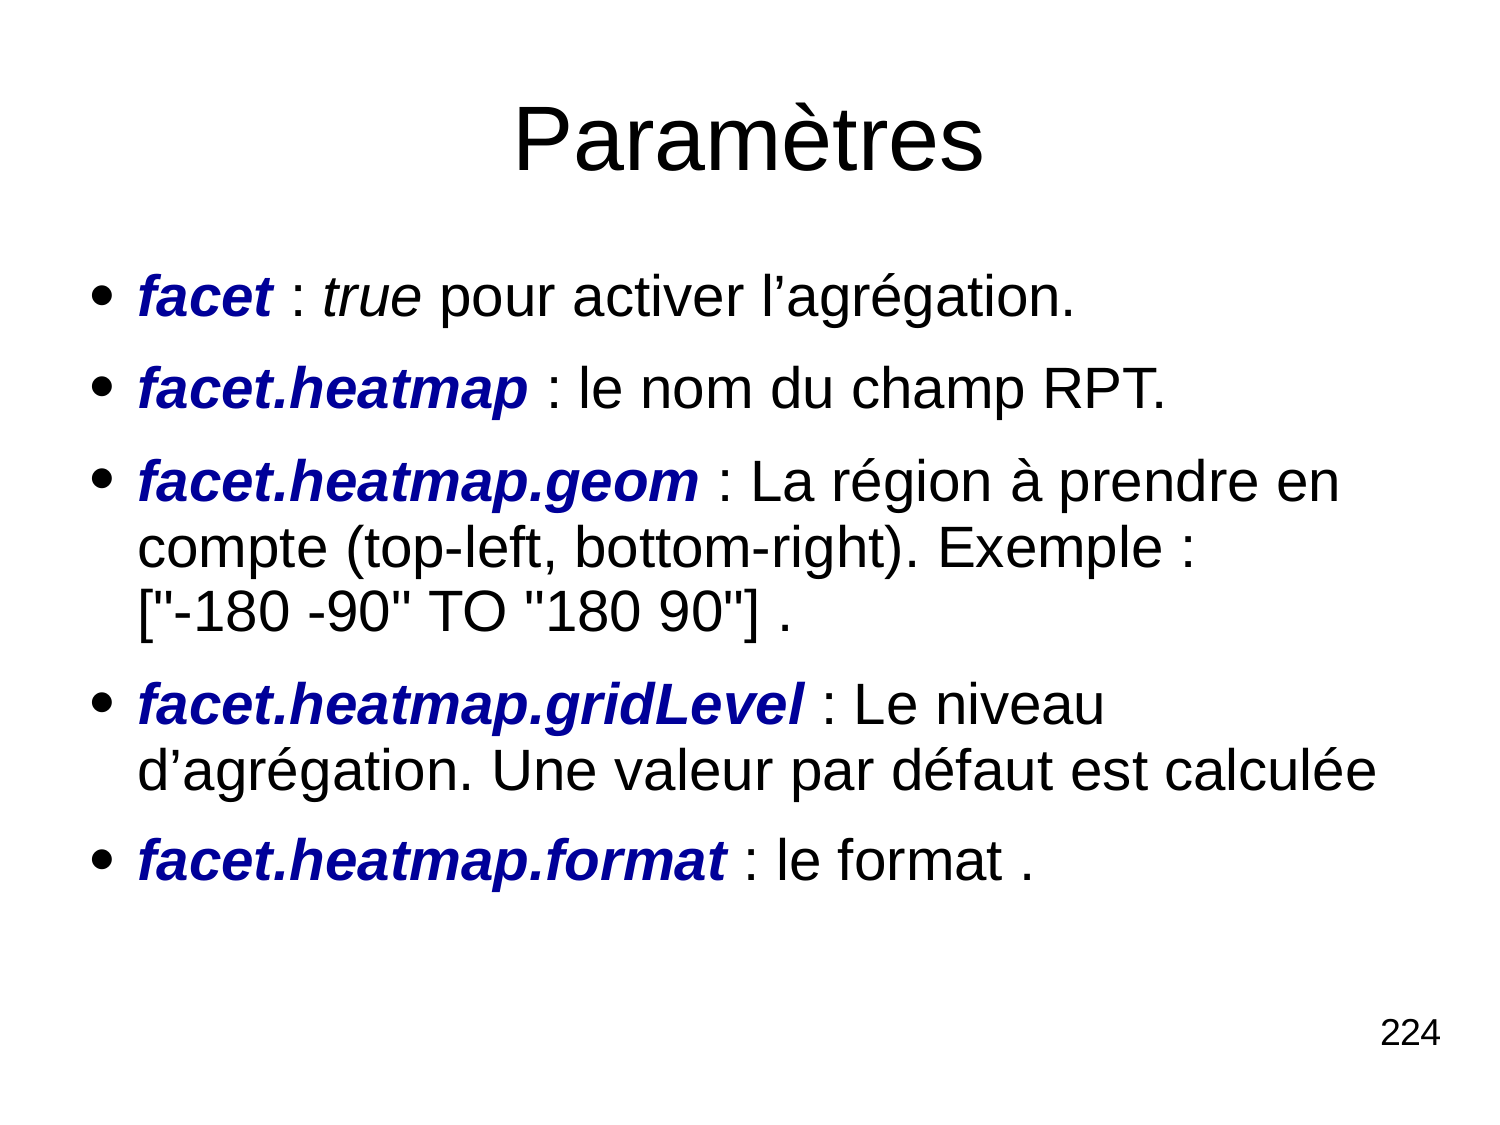

# Paramètres
facet : true pour activer l’agrégation.
facet.heatmap : le nom du champ RPT.
facet.heatmap.geom : La région à prendre en compte (top-left, bottom-right). Exemple :
["-180 -90" TO "180 90"] .
facet.heatmap.gridLevel : Le niveau d’agrégation. Une valeur par défaut est calculée
facet.heatmap.format : le format .
●
●
●
●
●
224